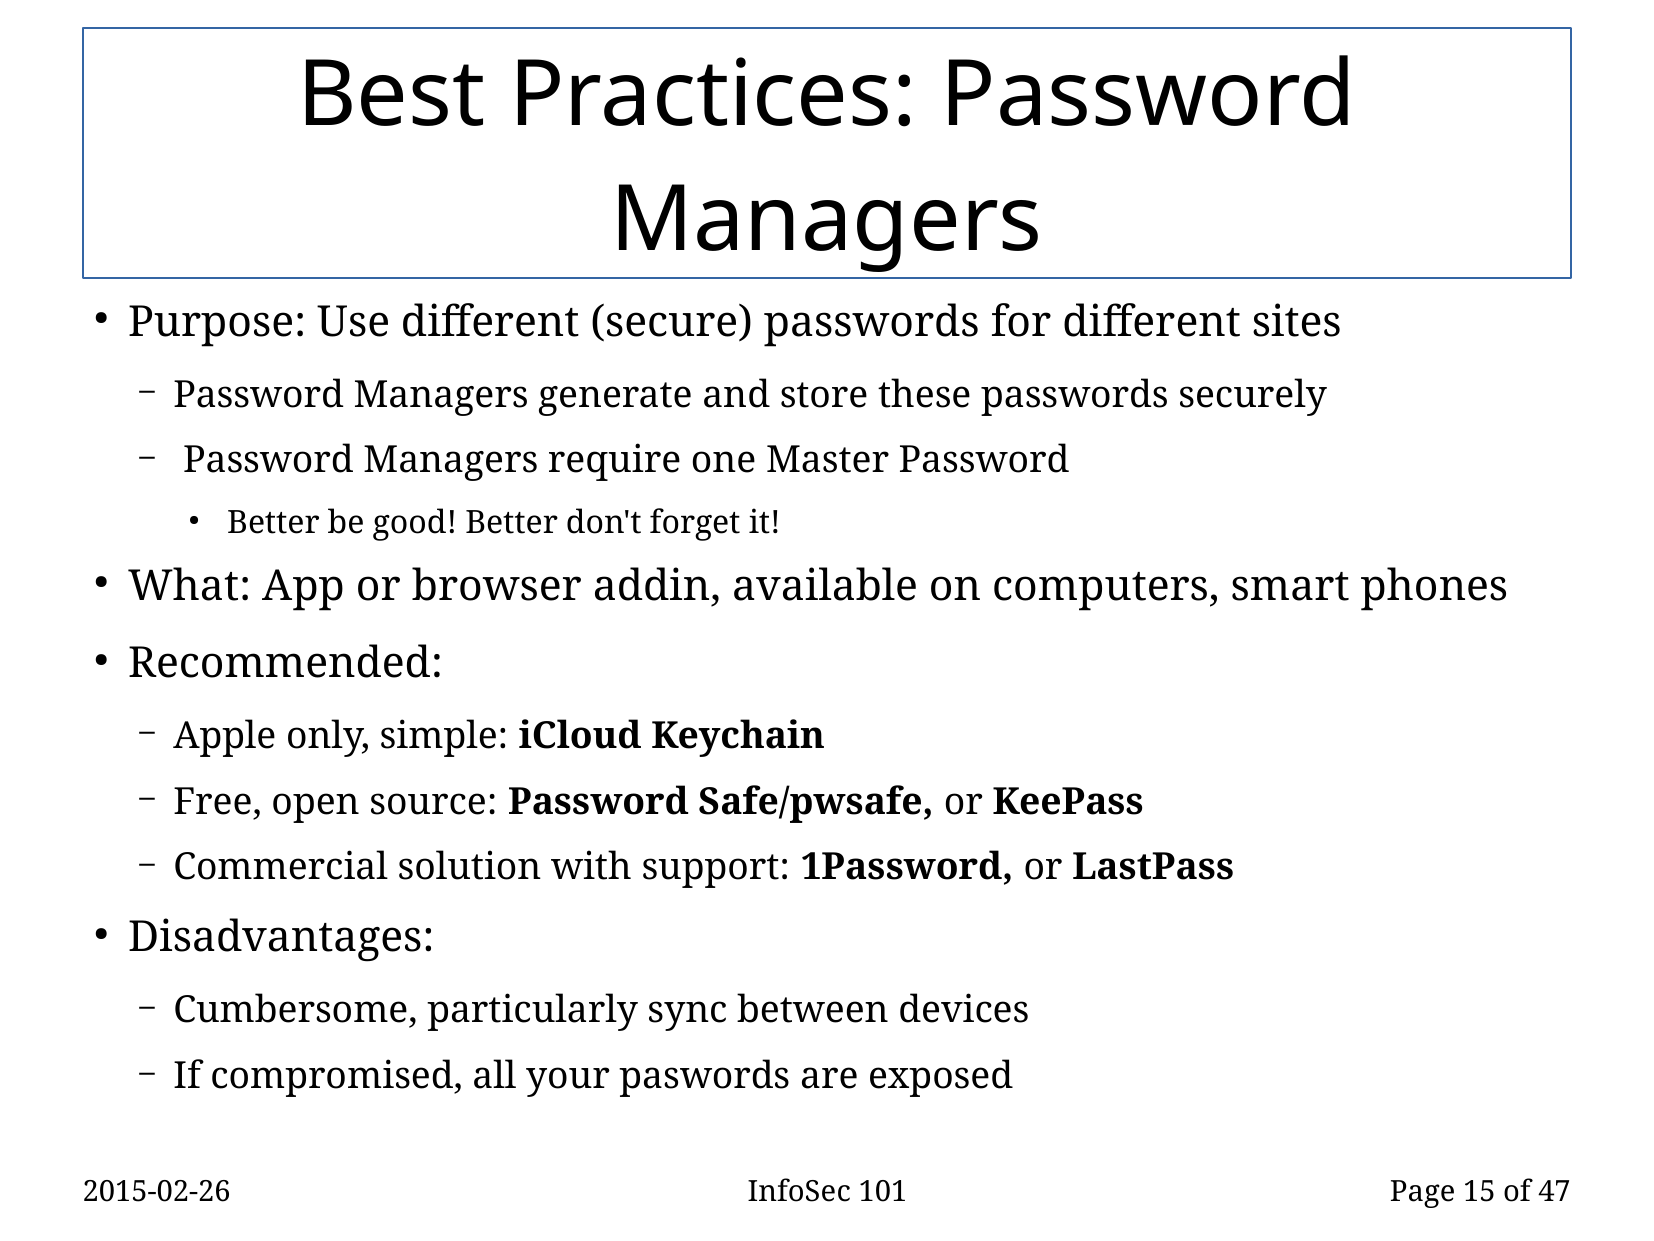

# Best Practices: Password Managers
Purpose: Use different (secure) passwords for different sites
Password Managers generate and store these passwords securely
 Password Managers require one Master Password
 Better be good! Better don't forget it!
What: App or browser addin, available on computers, smart phones
Recommended:
Apple only, simple: iCloud Keychain
Free, open source: Password Safe/pwsafe, or KeePass
Commercial solution with support: 1Password, or LastPass
Disadvantages:
Cumbersome, particularly sync between devices
If compromised, all your paswords are exposed
2015-02-26
InfoSec 101
15